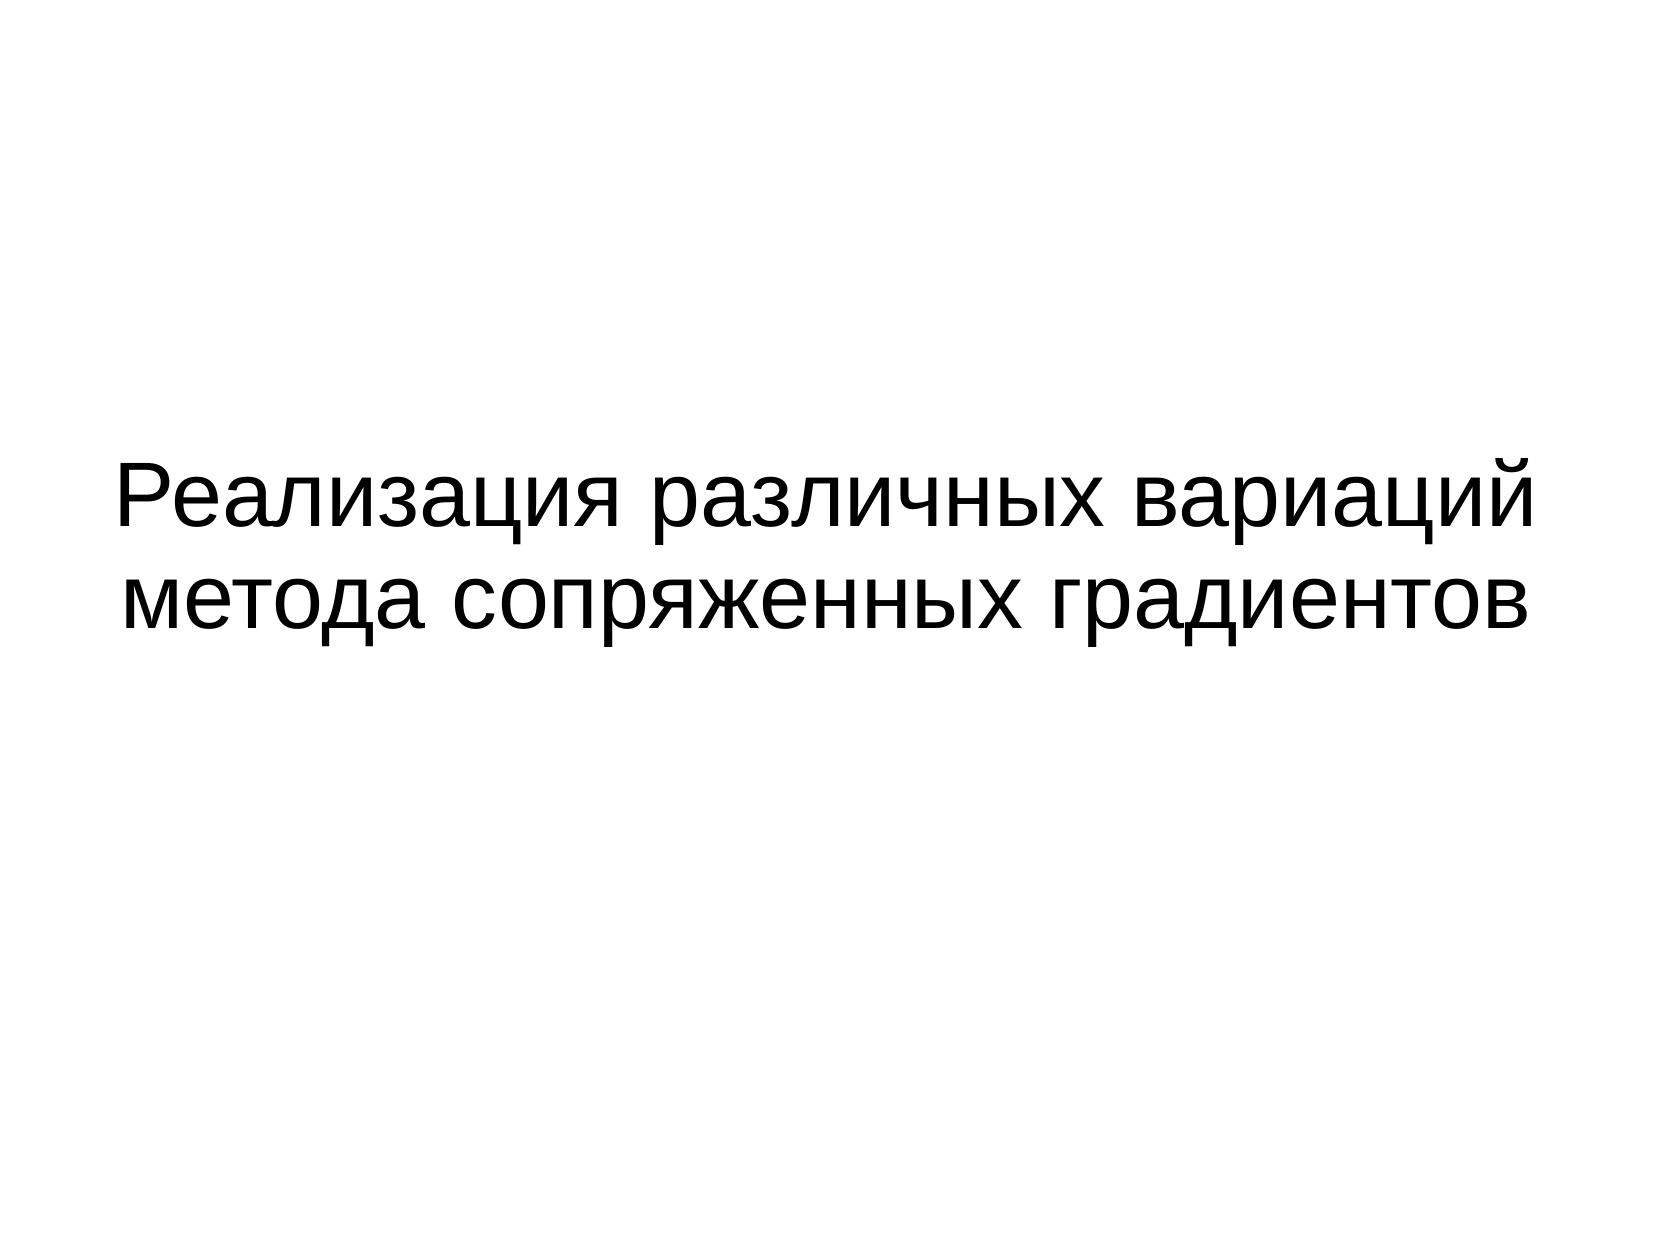

# Реализация различных вариаций метода сопряженных градиентов